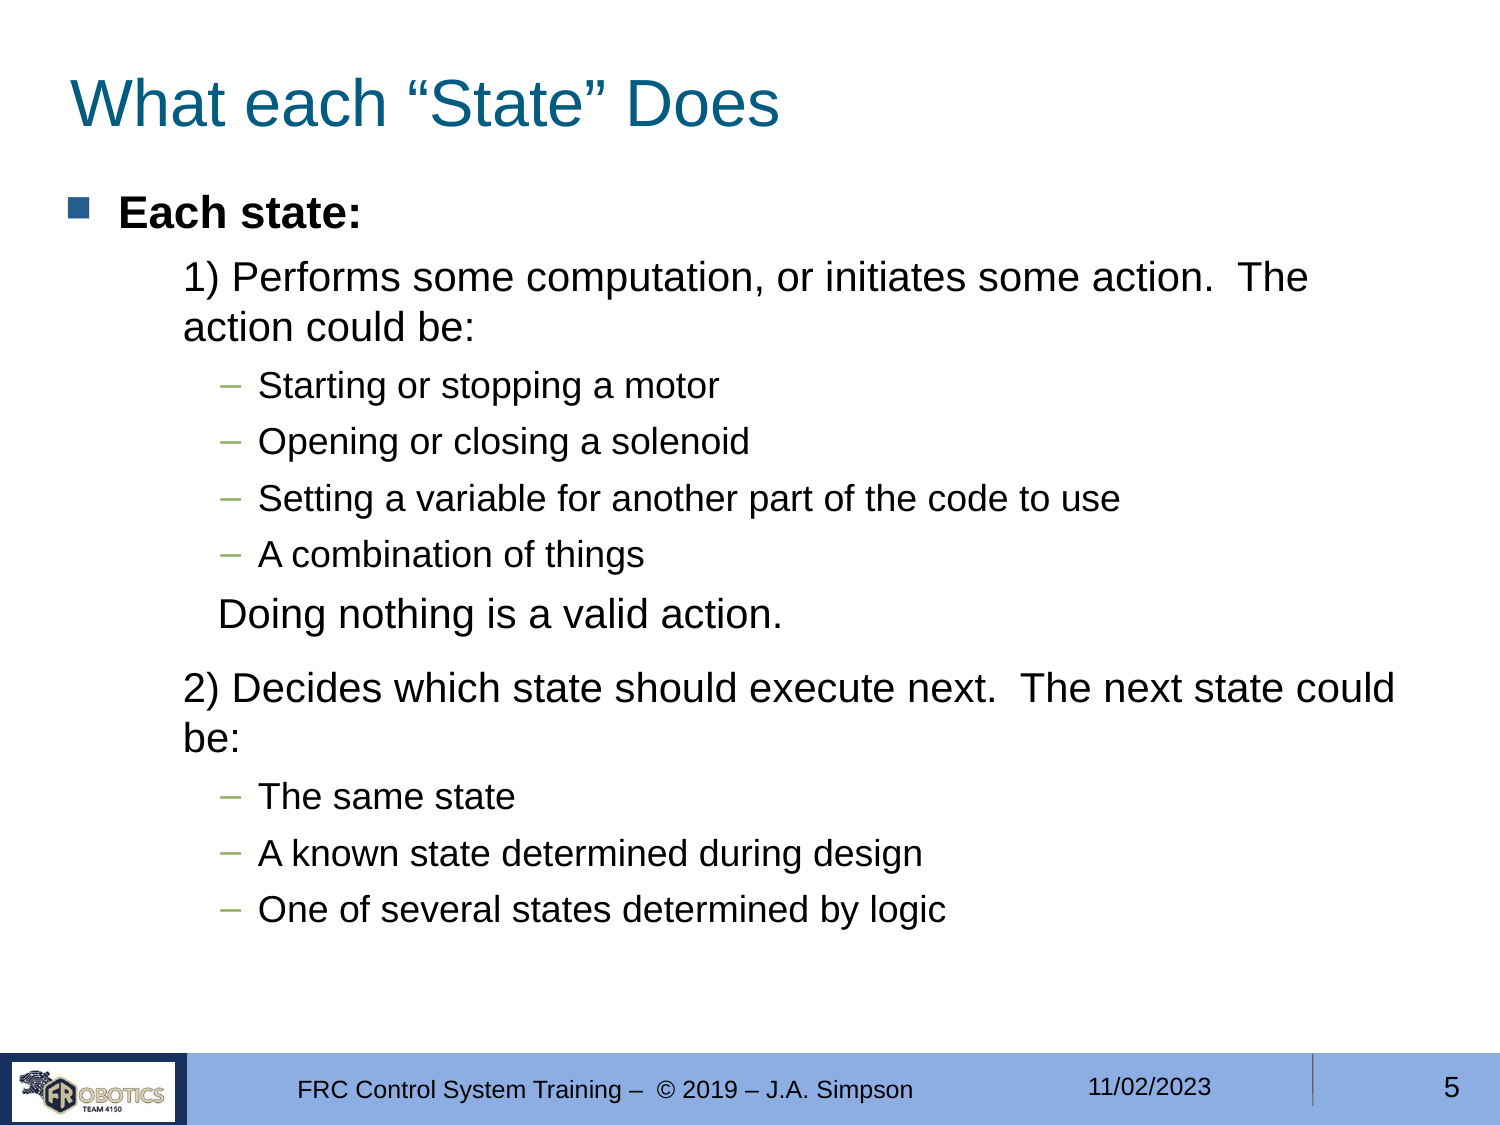

# What each “State” Does
Each state:
1) Performs some computation, or initiates some action. The action could be:
Starting or stopping a motor
Opening or closing a solenoid
Setting a variable for another part of the code to use
A combination of things
 Doing nothing is a valid action.
2) Decides which state should execute next. The next state could be:
The same state
A known state determined during design
One of several states determined by logic
11/02/2023
FRC Control System Training – © 2019 – J.A. Simpson